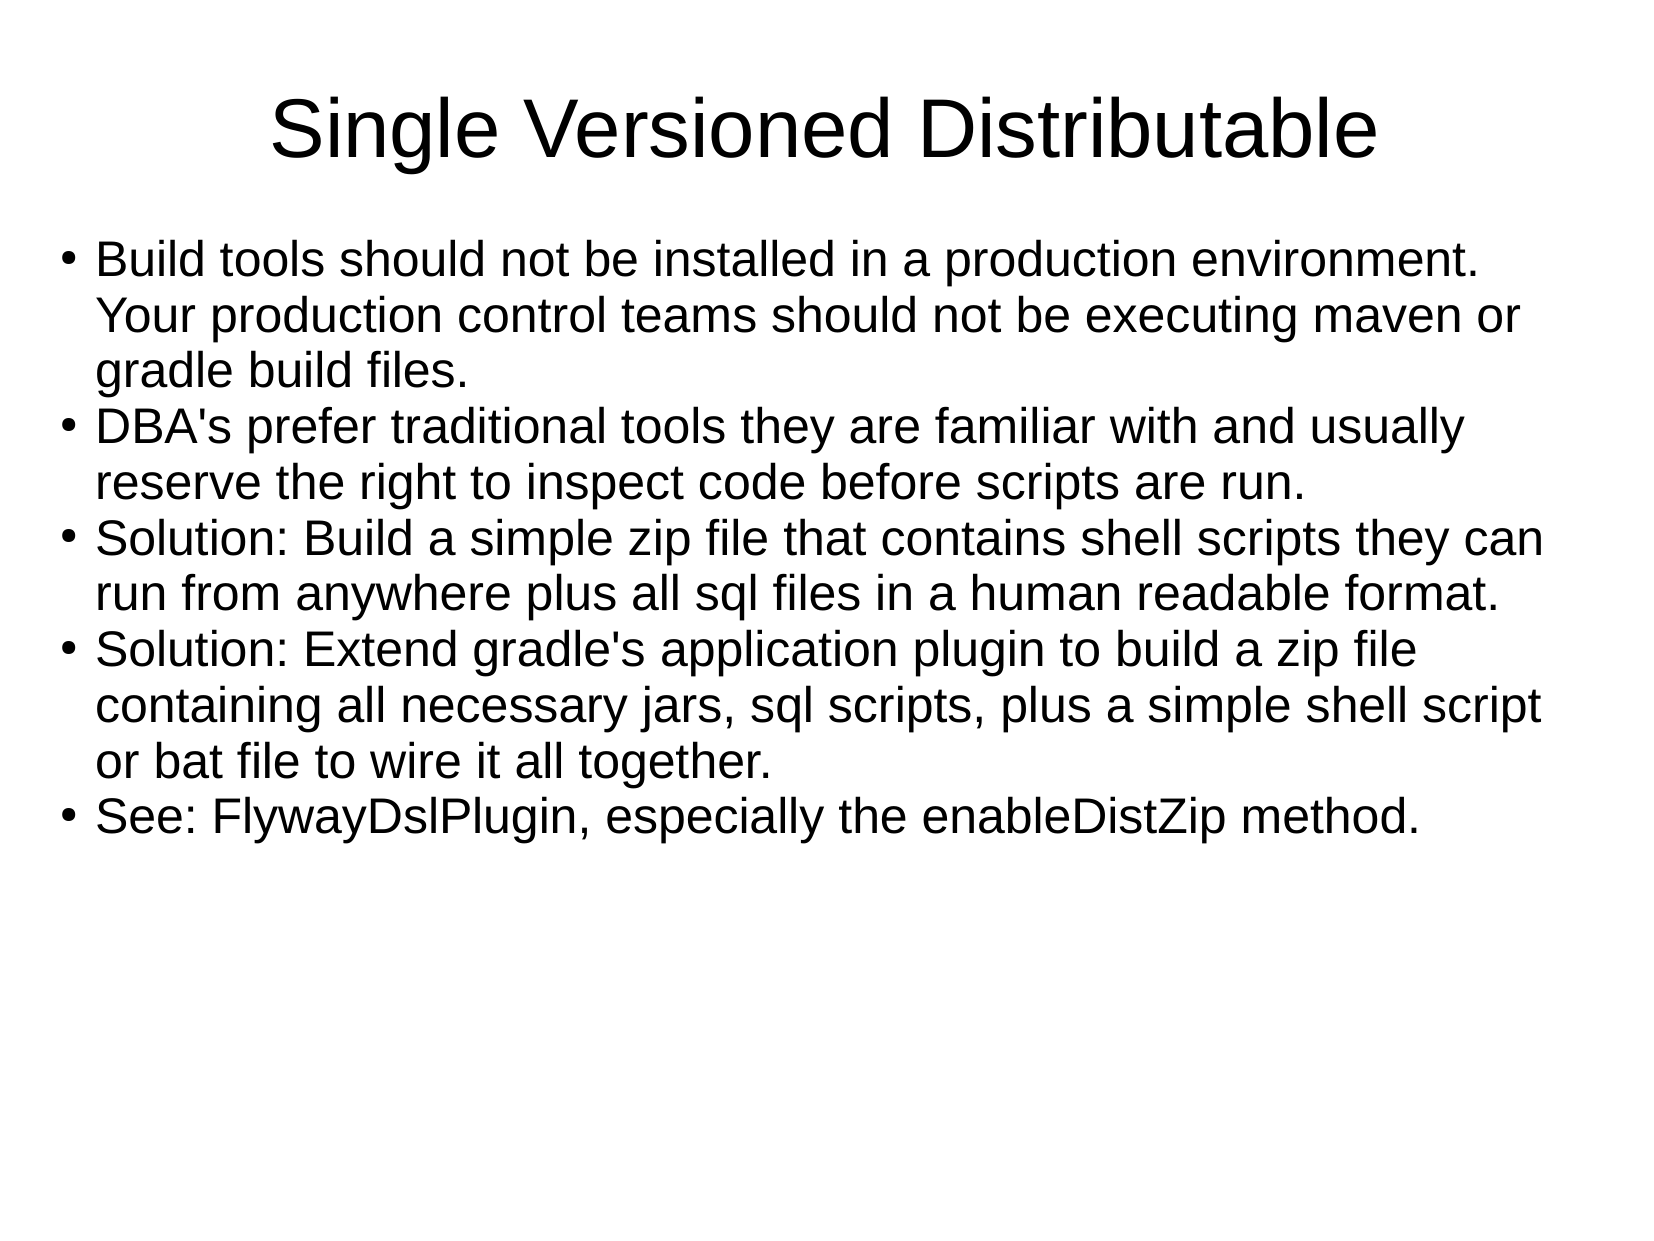

Single Versioned Distributable
Build tools should not be installed in a production environment. Your production control teams should not be executing maven or gradle build files.
DBA's prefer traditional tools they are familiar with and usually reserve the right to inspect code before scripts are run.
Solution: Build a simple zip file that contains shell scripts they can run from anywhere plus all sql files in a human readable format.
Solution: Extend gradle's application plugin to build a zip file containing all necessary jars, sql scripts, plus a simple shell script or bat file to wire it all together.
See: FlywayDslPlugin, especially the enableDistZip method.